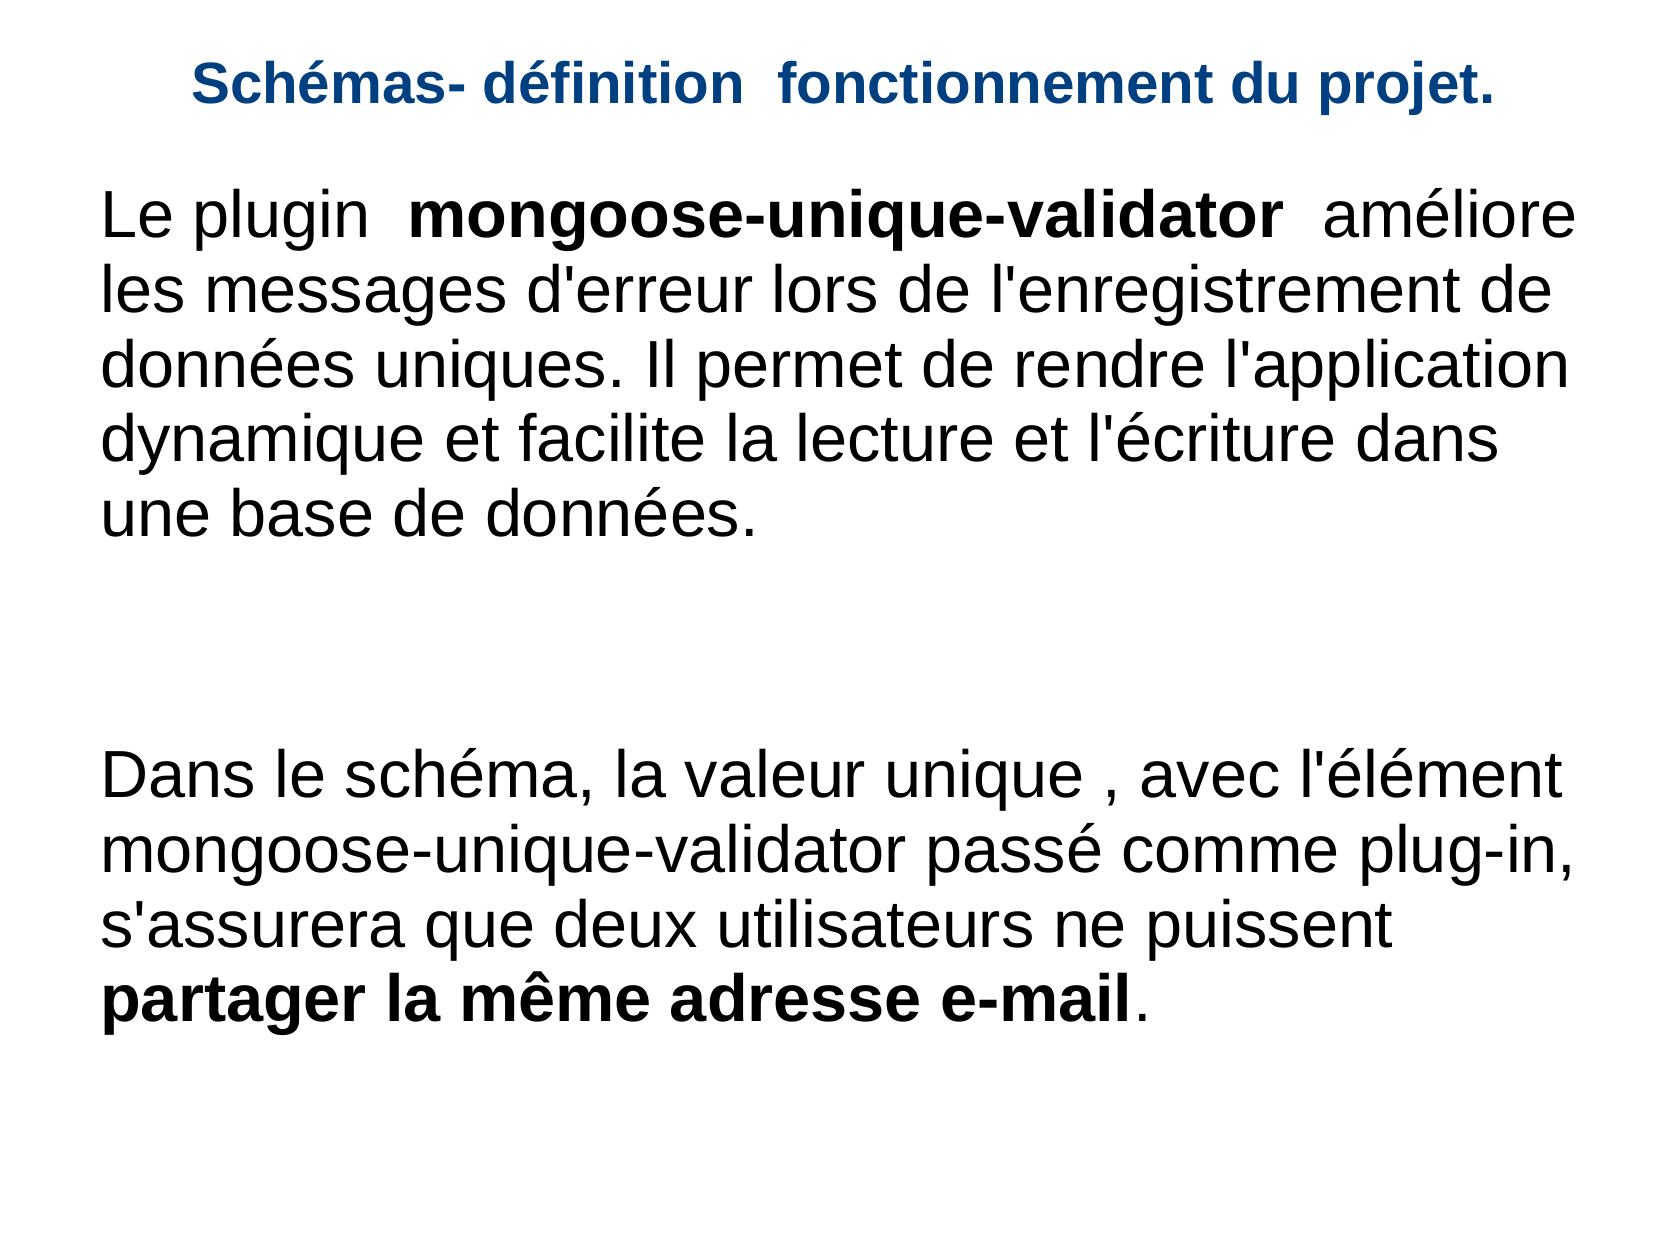

# Schémas- définition fonctionnement du projet.
Le plugin mongoose-unique-validator améliore les messages d'erreur lors de l'enregistrement de données uniques. Il permet de rendre l'application dynamique et facilite la lecture et l'écriture dans une base de données.
Dans le schéma, la valeur unique , avec l'élément mongoose-unique-validator passé comme plug-in, s'assurera que deux utilisateurs ne puissent partager la même adresse e-mail.